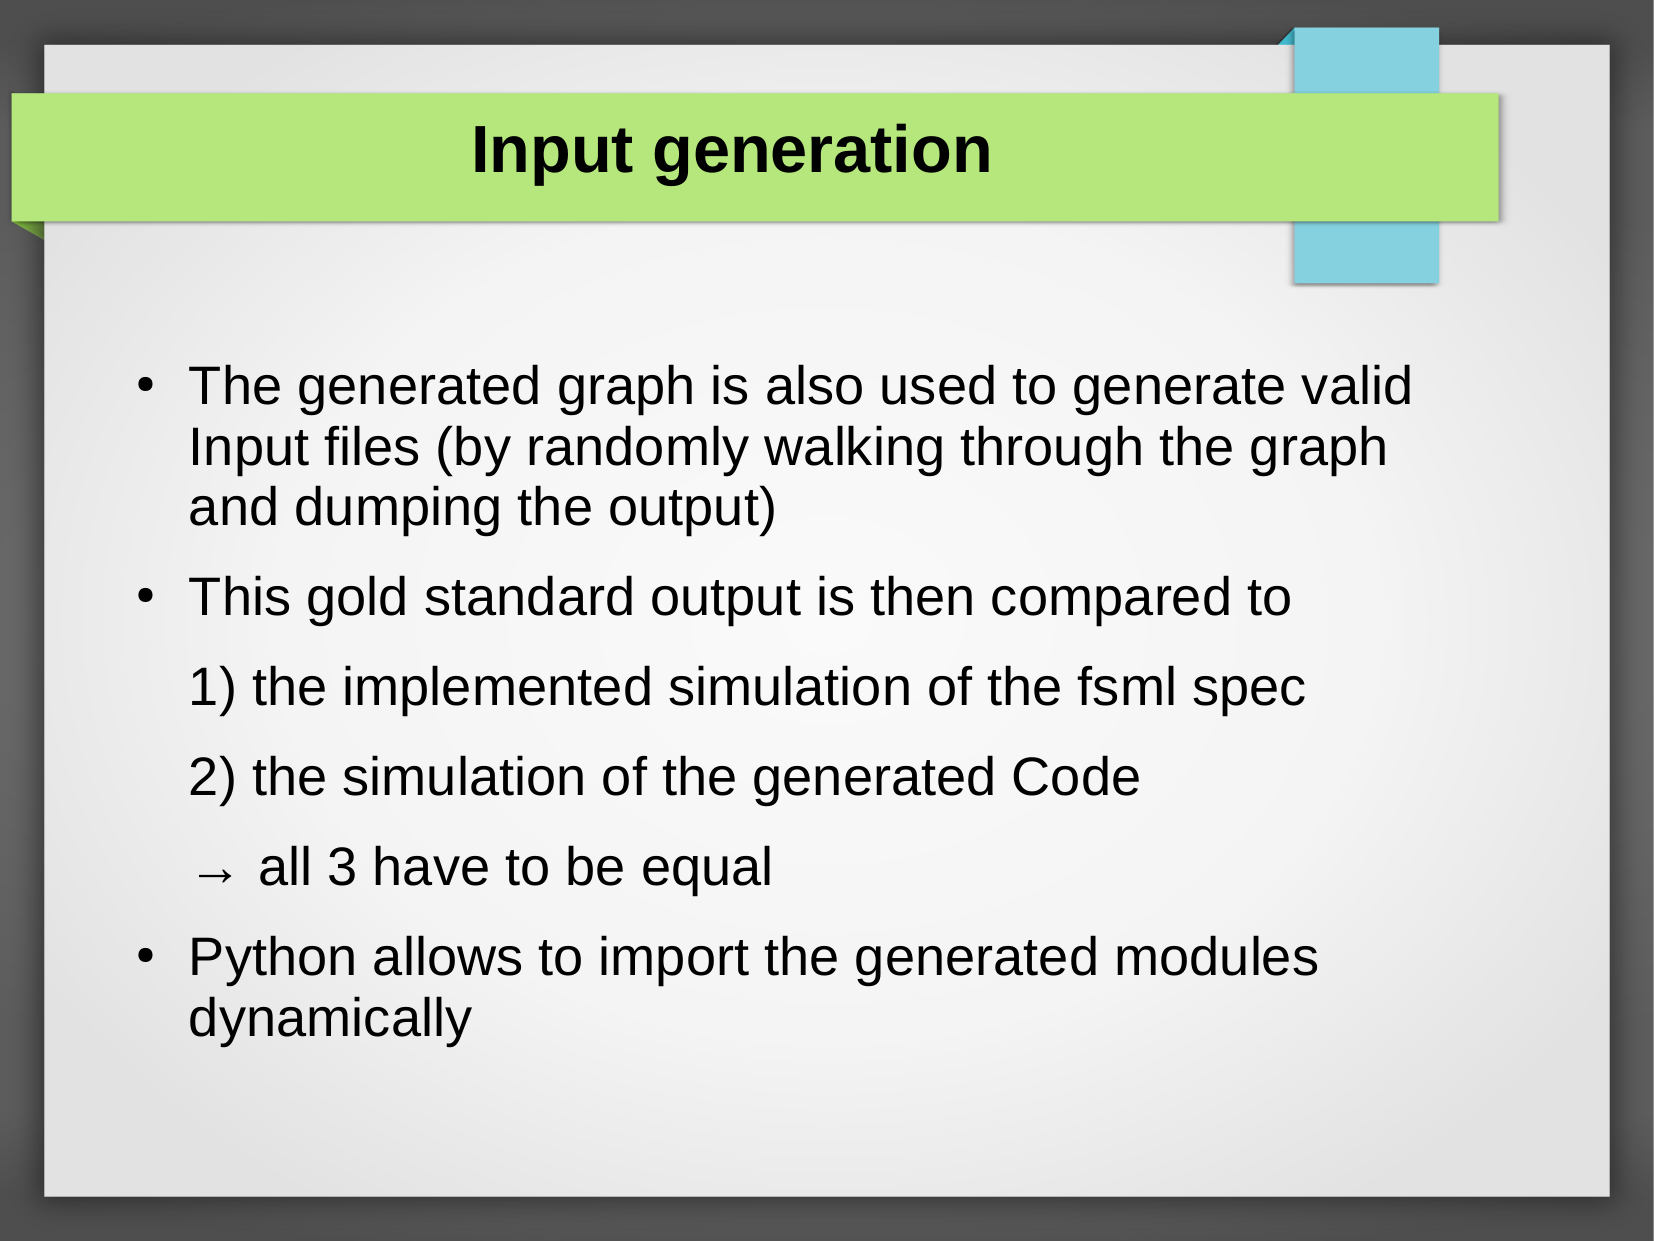

Input generation
# The generated graph is also used to generate valid Input files (by randomly walking through the graph and dumping the output)
This gold standard output is then compared to
1) the implemented simulation of the fsml spec
2) the simulation of the generated Code
→ all 3 have to be equal
Python allows to import the generated modules dynamically